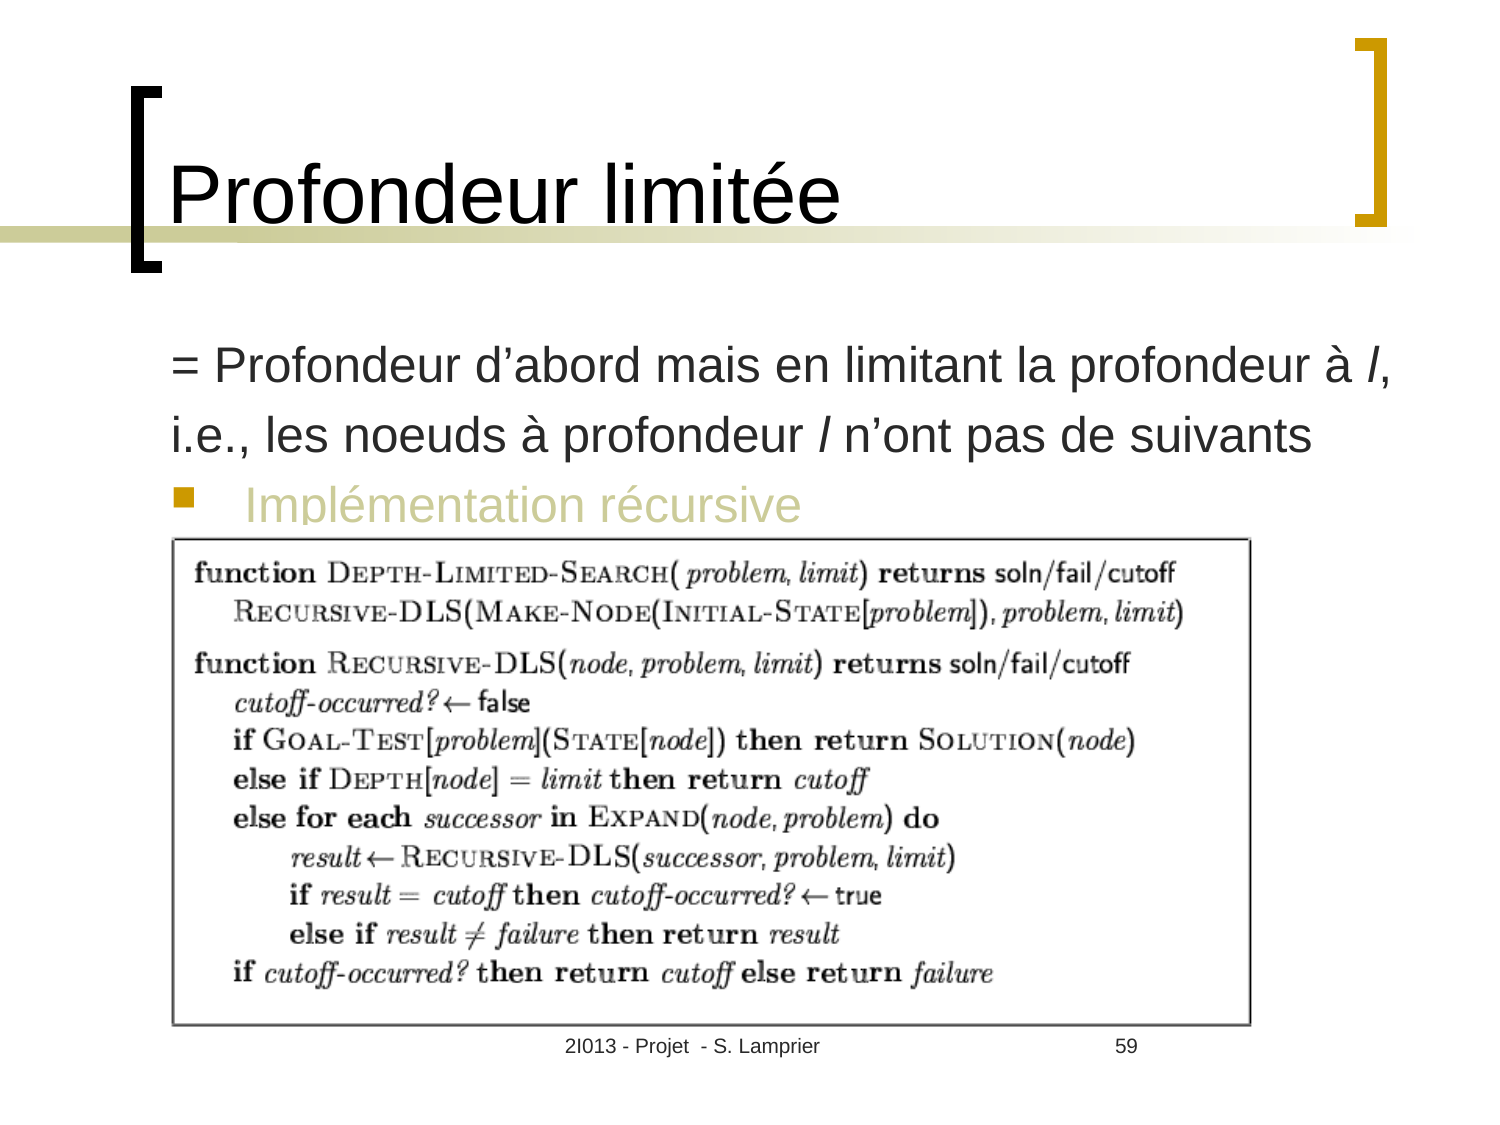

# Profondeur limitée
= Profondeur d’abord mais en limitant la profondeur à l,
i.e., les noeuds à profondeur l n’ont pas de suivants
Implémentation récursive
2I013 - Projet - S. Lamprier